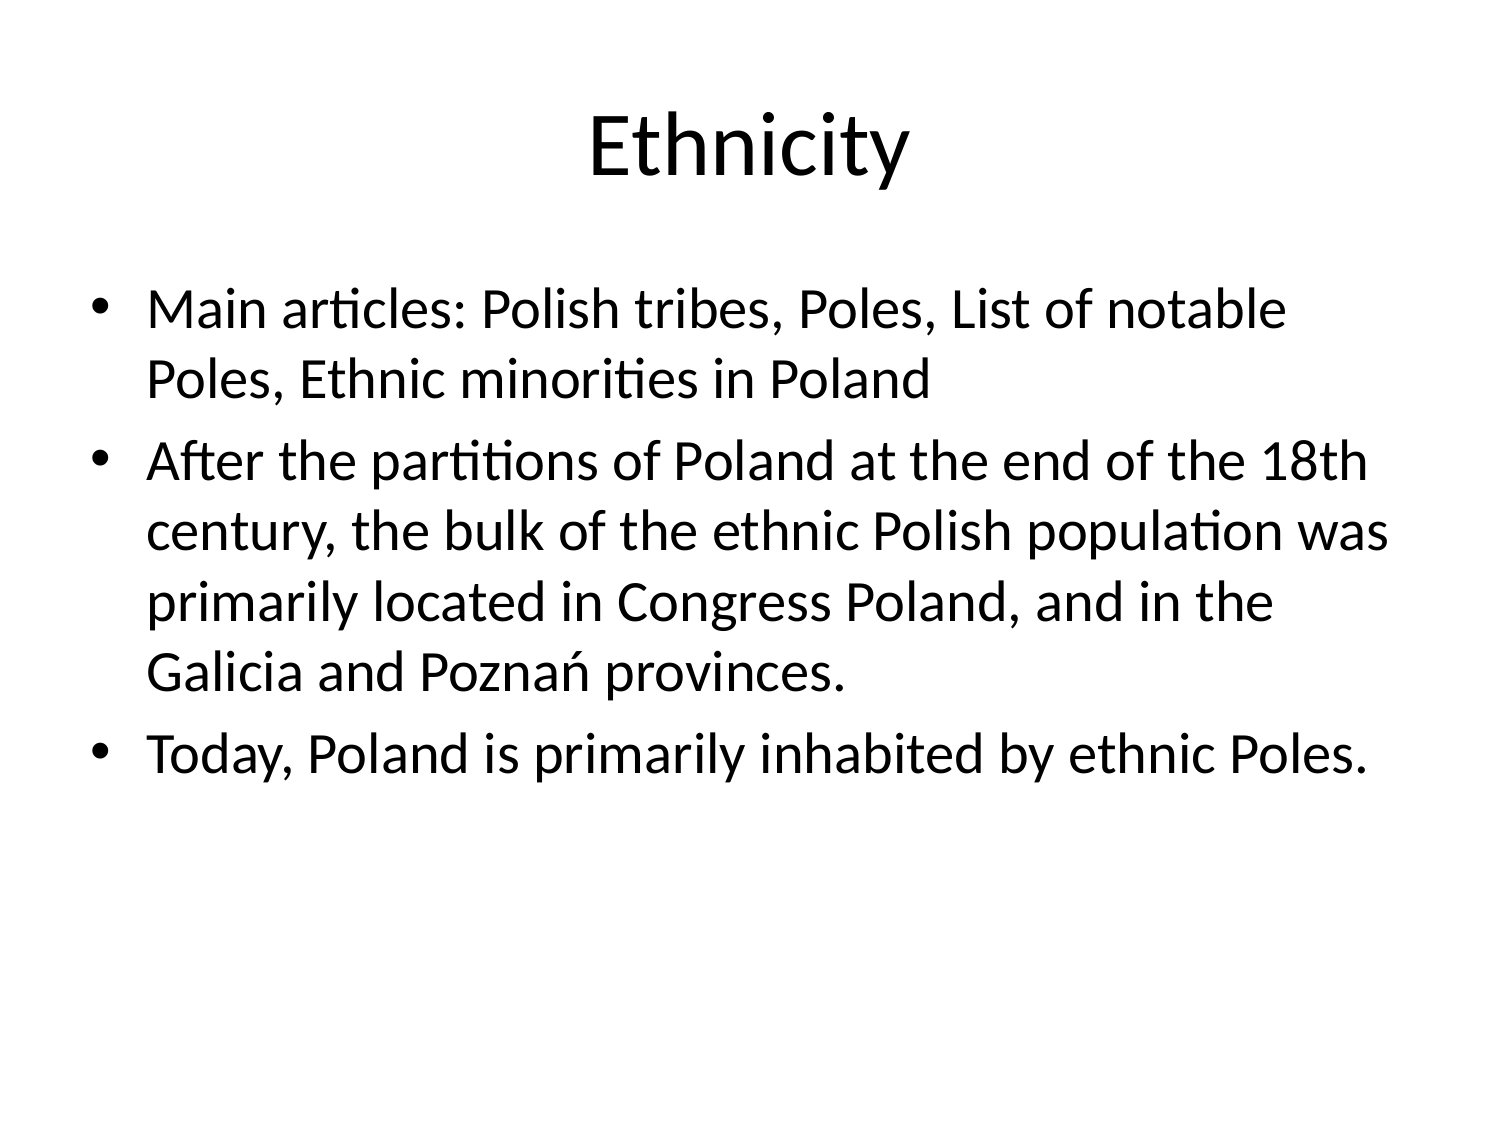

# Ethnicity
Main articles: Polish tribes, Poles, List of notable Poles, Ethnic minorities in Poland
After the partitions of Poland at the end of the 18th century, the bulk of the ethnic Polish population was primarily located in Congress Poland, and in the Galicia and Poznań provinces.
Today, Poland is primarily inhabited by ethnic Poles.